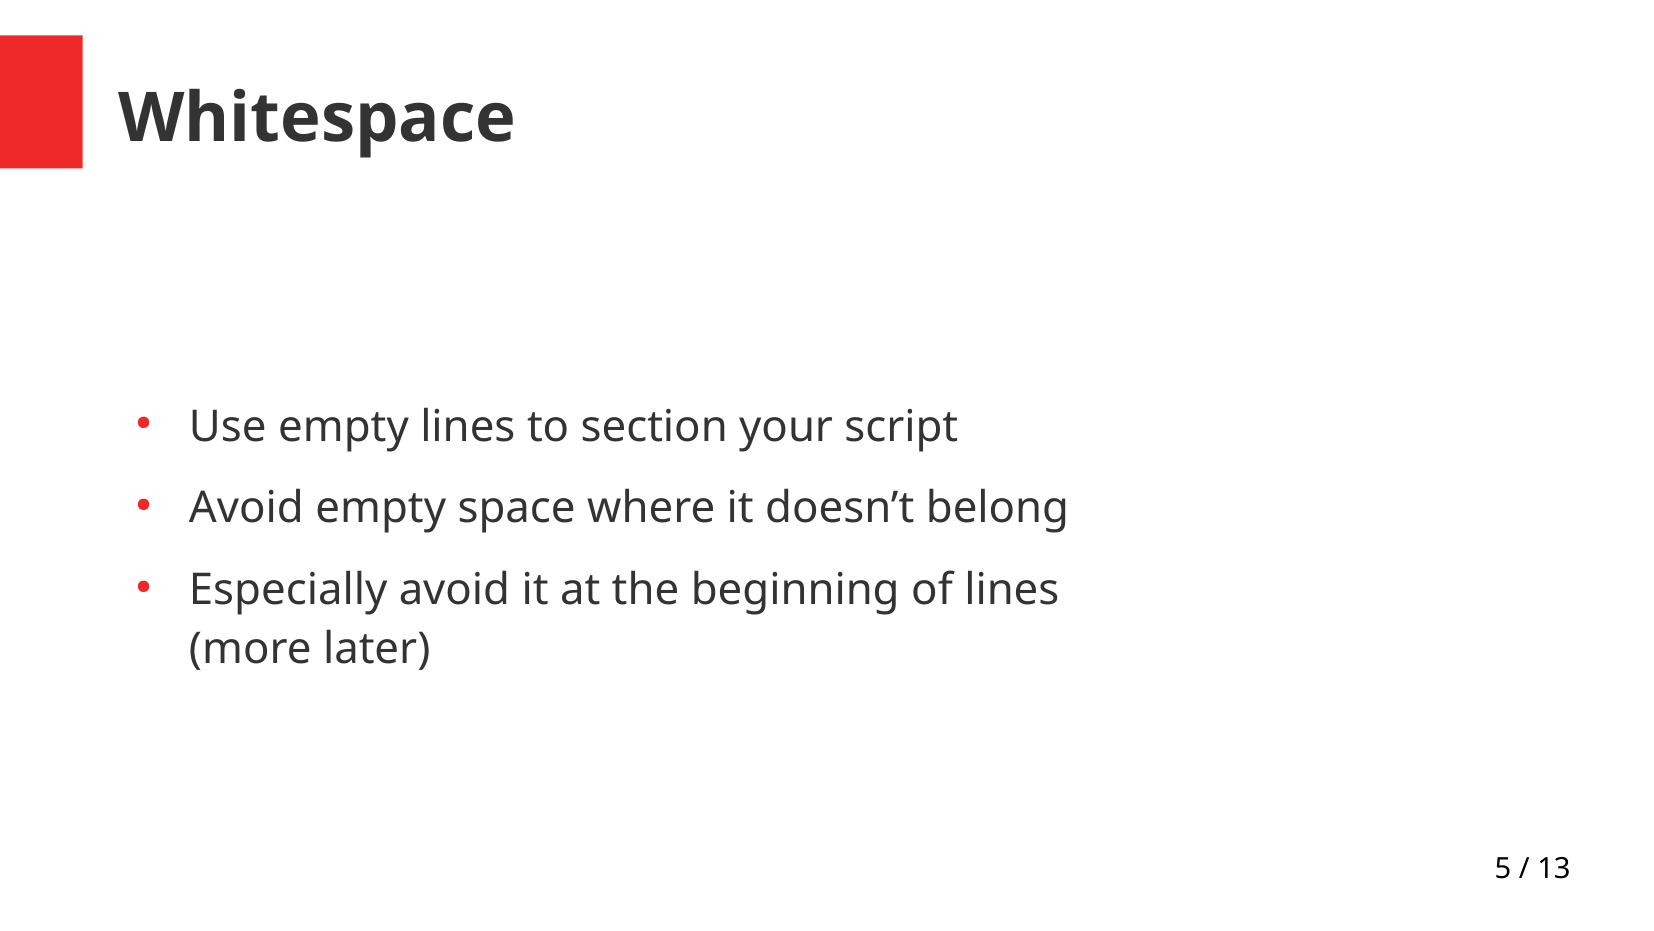

# Whitespace
Use empty lines to section your script
Avoid empty space where it doesn’t belong
Especially avoid it at the beginning of lines
(more later)
5